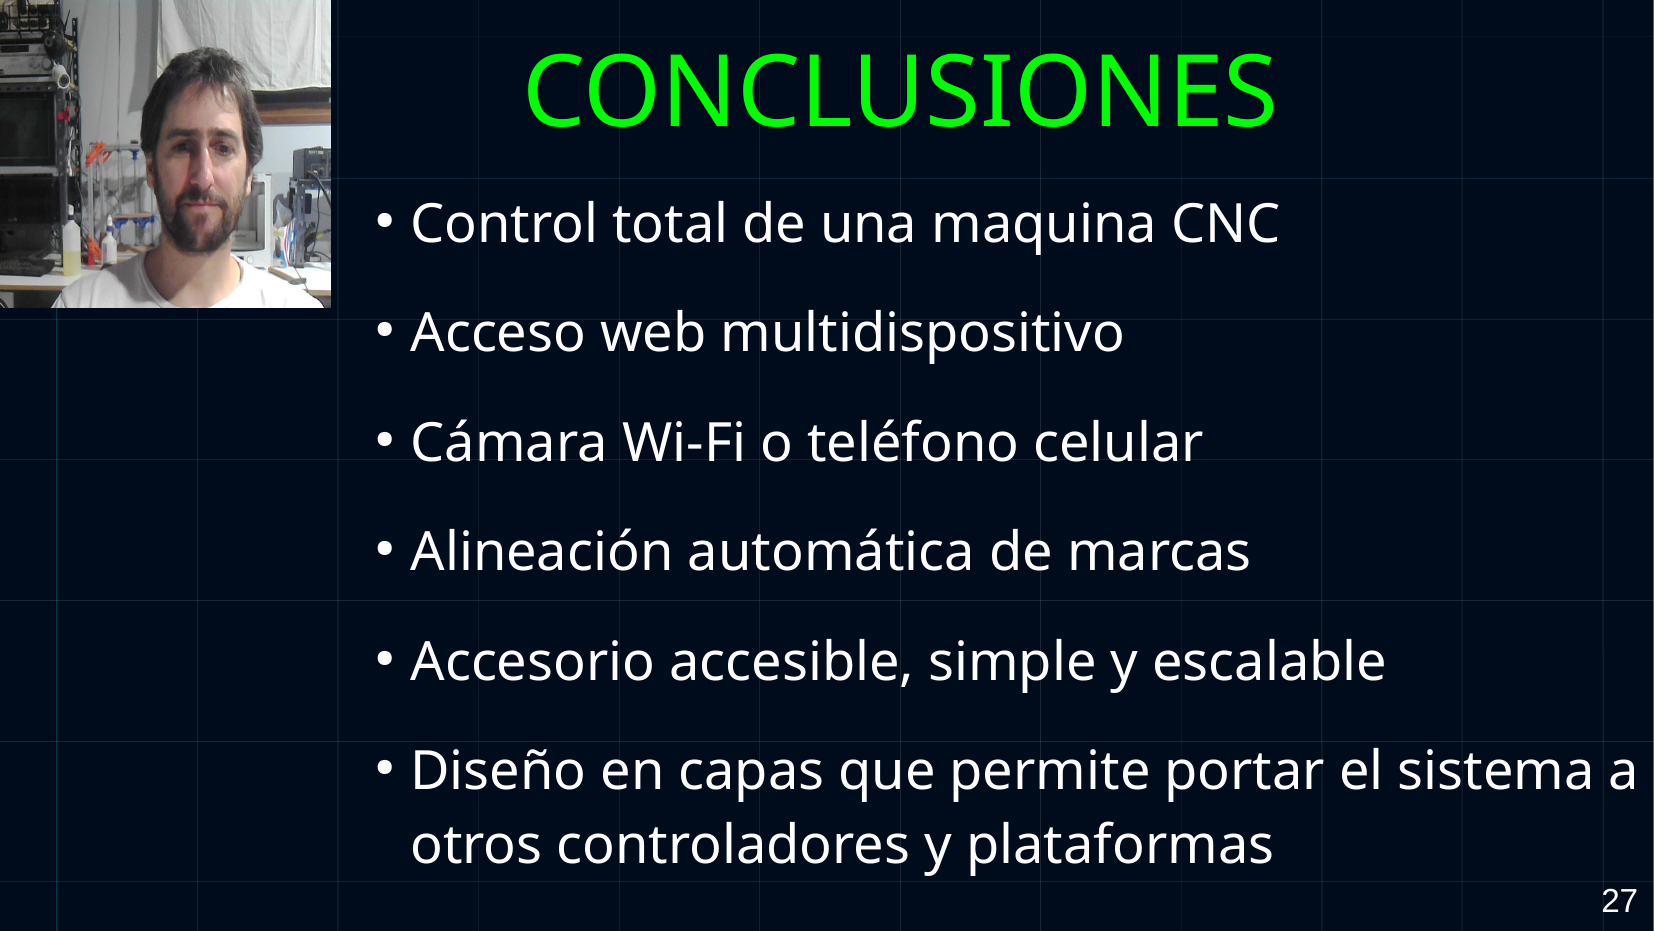

CONCLUSIONES
Control total de una maquina CNC
Acceso web multidispositivo
Cámara Wi-Fi o teléfono celular
Alineación automática de marcas
Accesorio accesible, simple y escalable
Diseño en capas que permite portar el sistema a otros controladores y plataformas